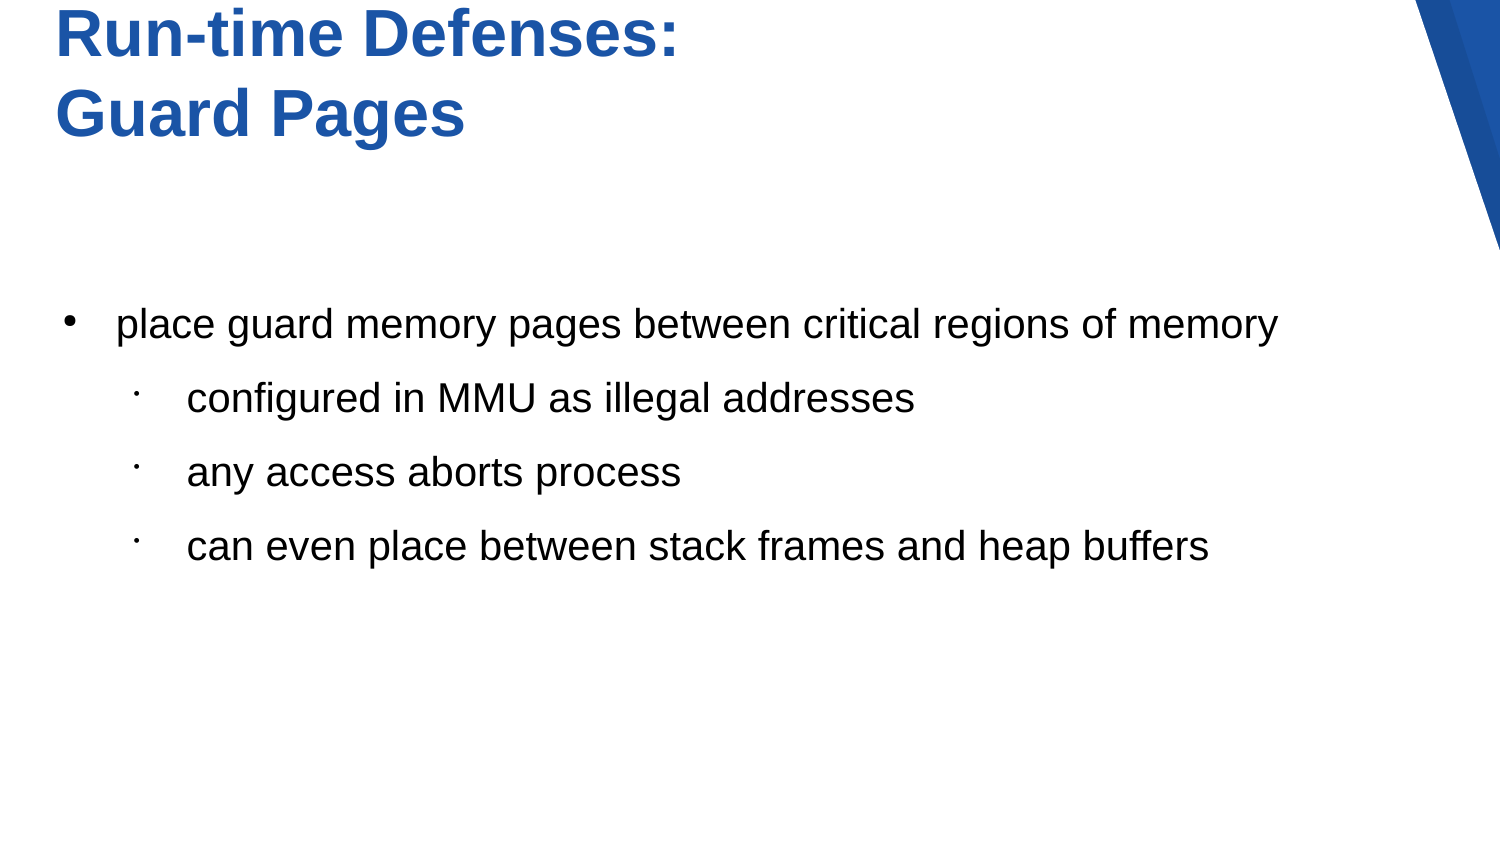

Run-time Defenses:
Guard Pages
# place guard memory pages between critical regions of memory
configured in MMU as illegal addresses
any access aborts process
can even place between stack frames and heap buffers